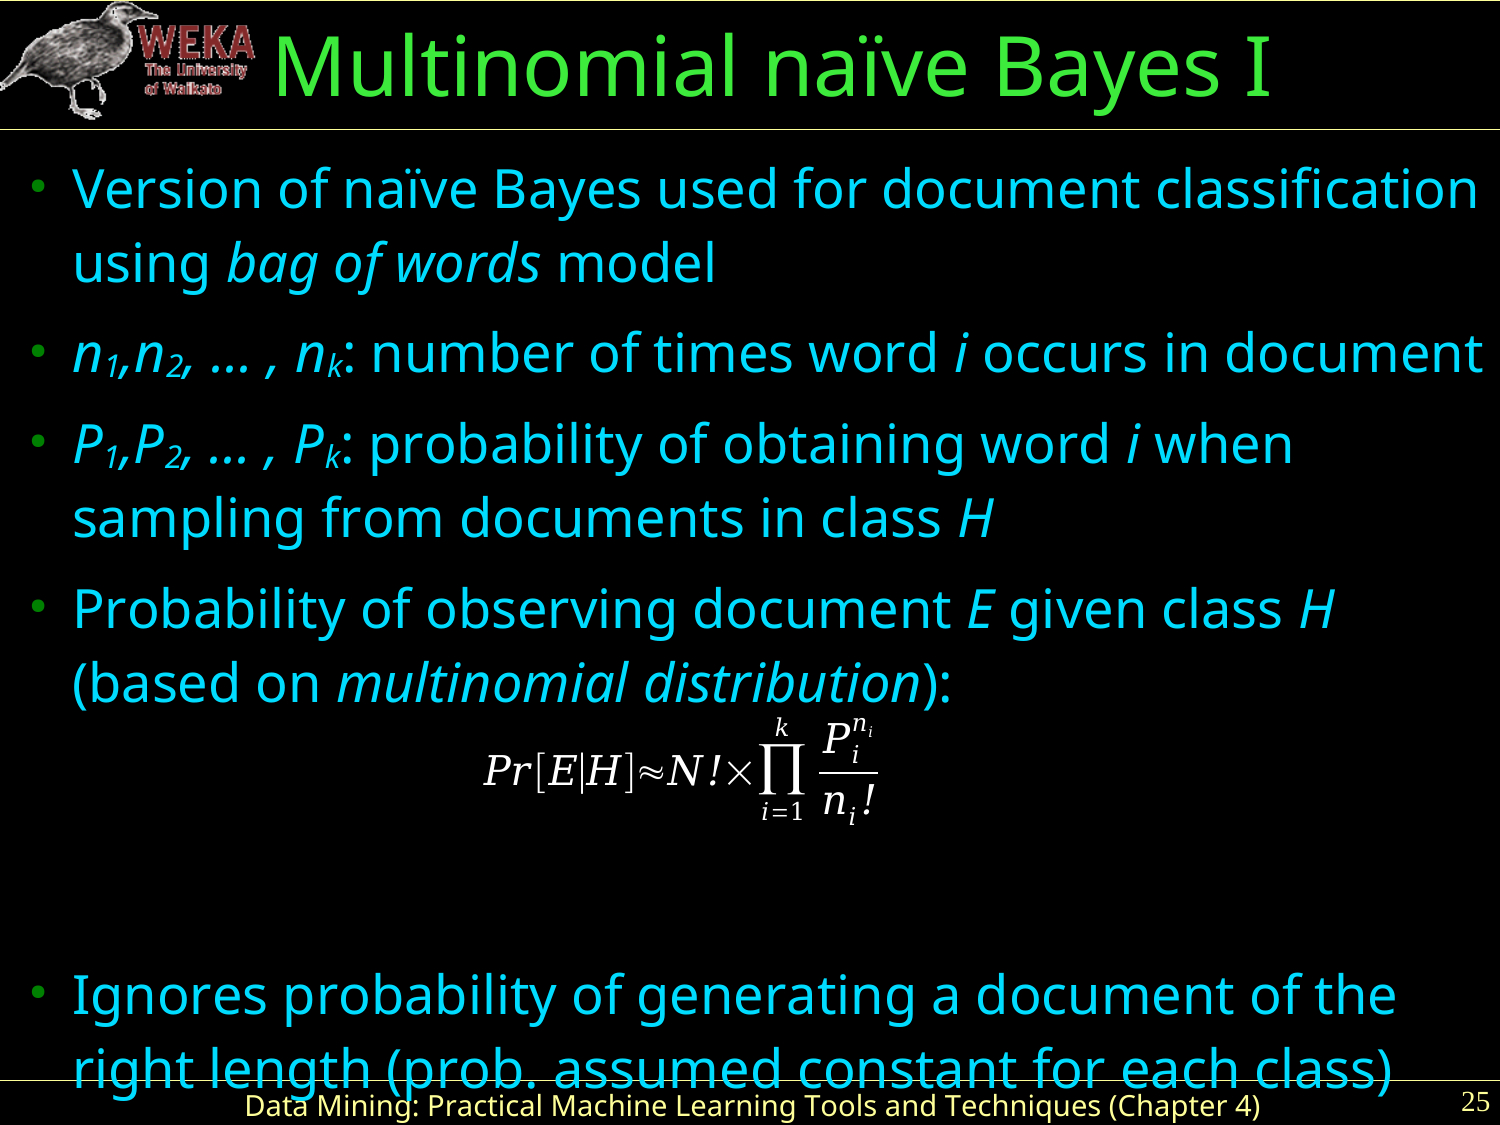

# Multinomial naïve Bayes I
Version of naïve Bayes used for document classification using bag of words model
n1,n2, ... , nk: number of times word i occurs in document
P1,P2, ... , Pk: probability of obtaining word i when sampling from documents in class H
Probability of observing document E given class H (based on multinomial distribution):
Ignores probability of generating a document of the right length (prob. assumed constant for each class)
Data Mining: Practical Machine Learning Tools and Techniques (Chapter 4)
25